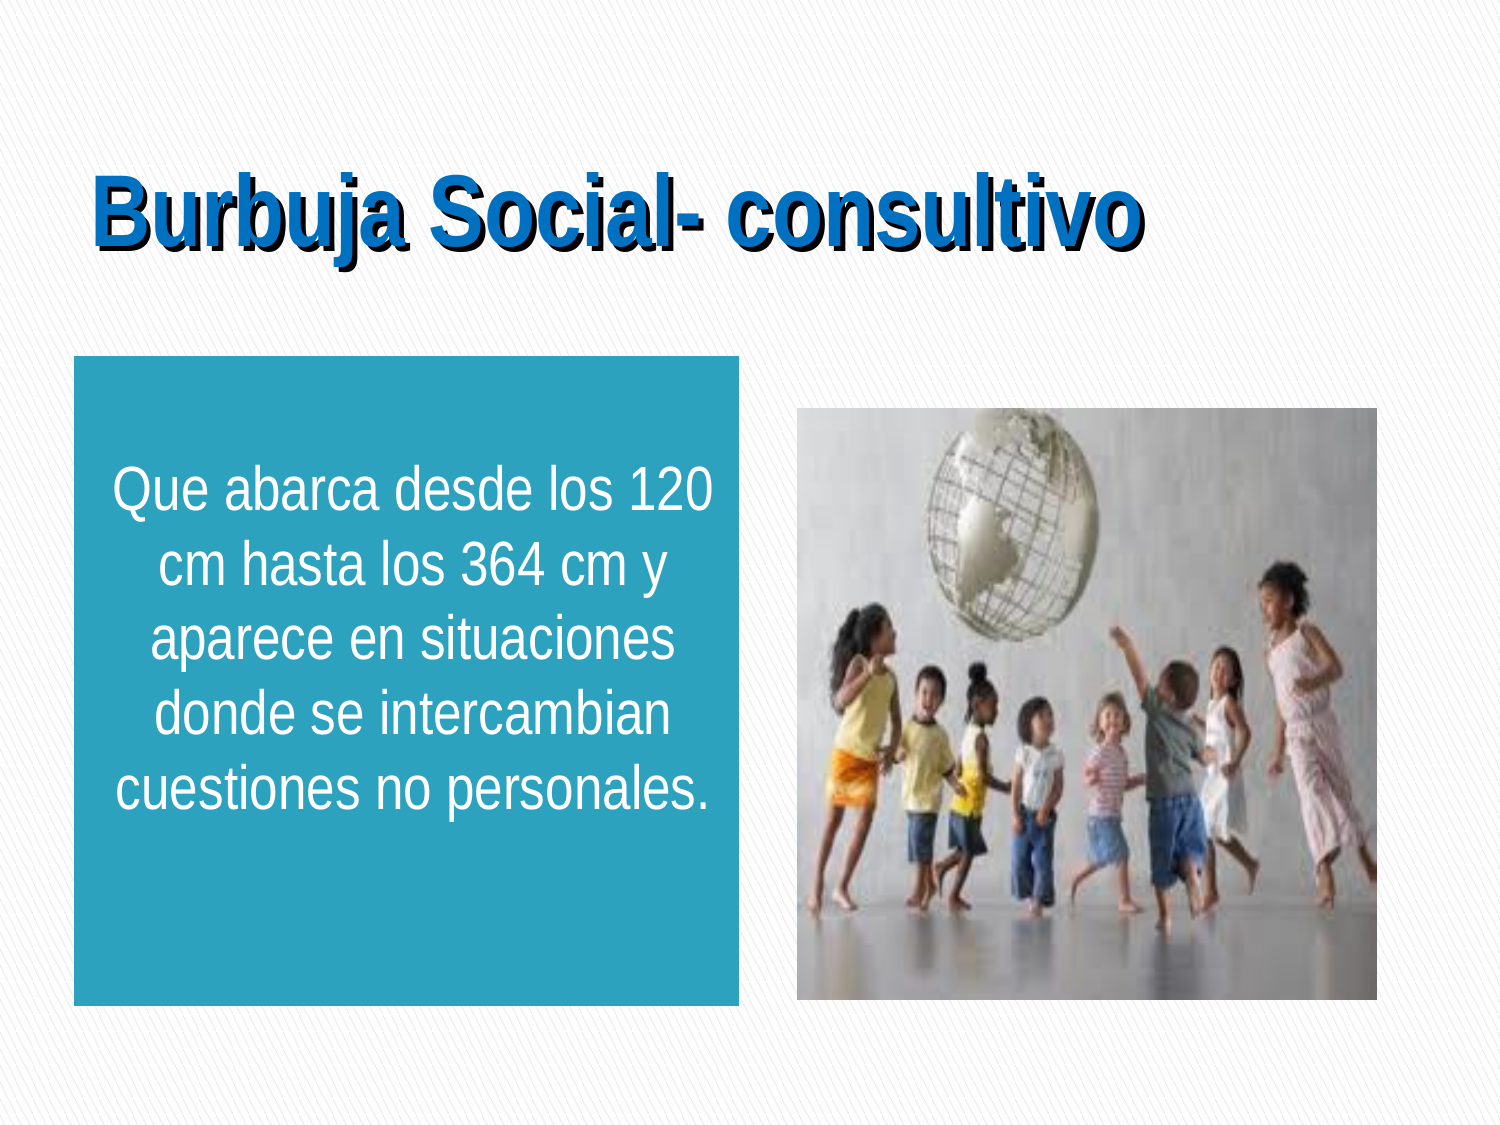

# Burbuja Social- consultivo
Que abarca desde los 120 cm hasta los 364 cm y aparece en situaciones donde se intercambian cuestiones no personales.